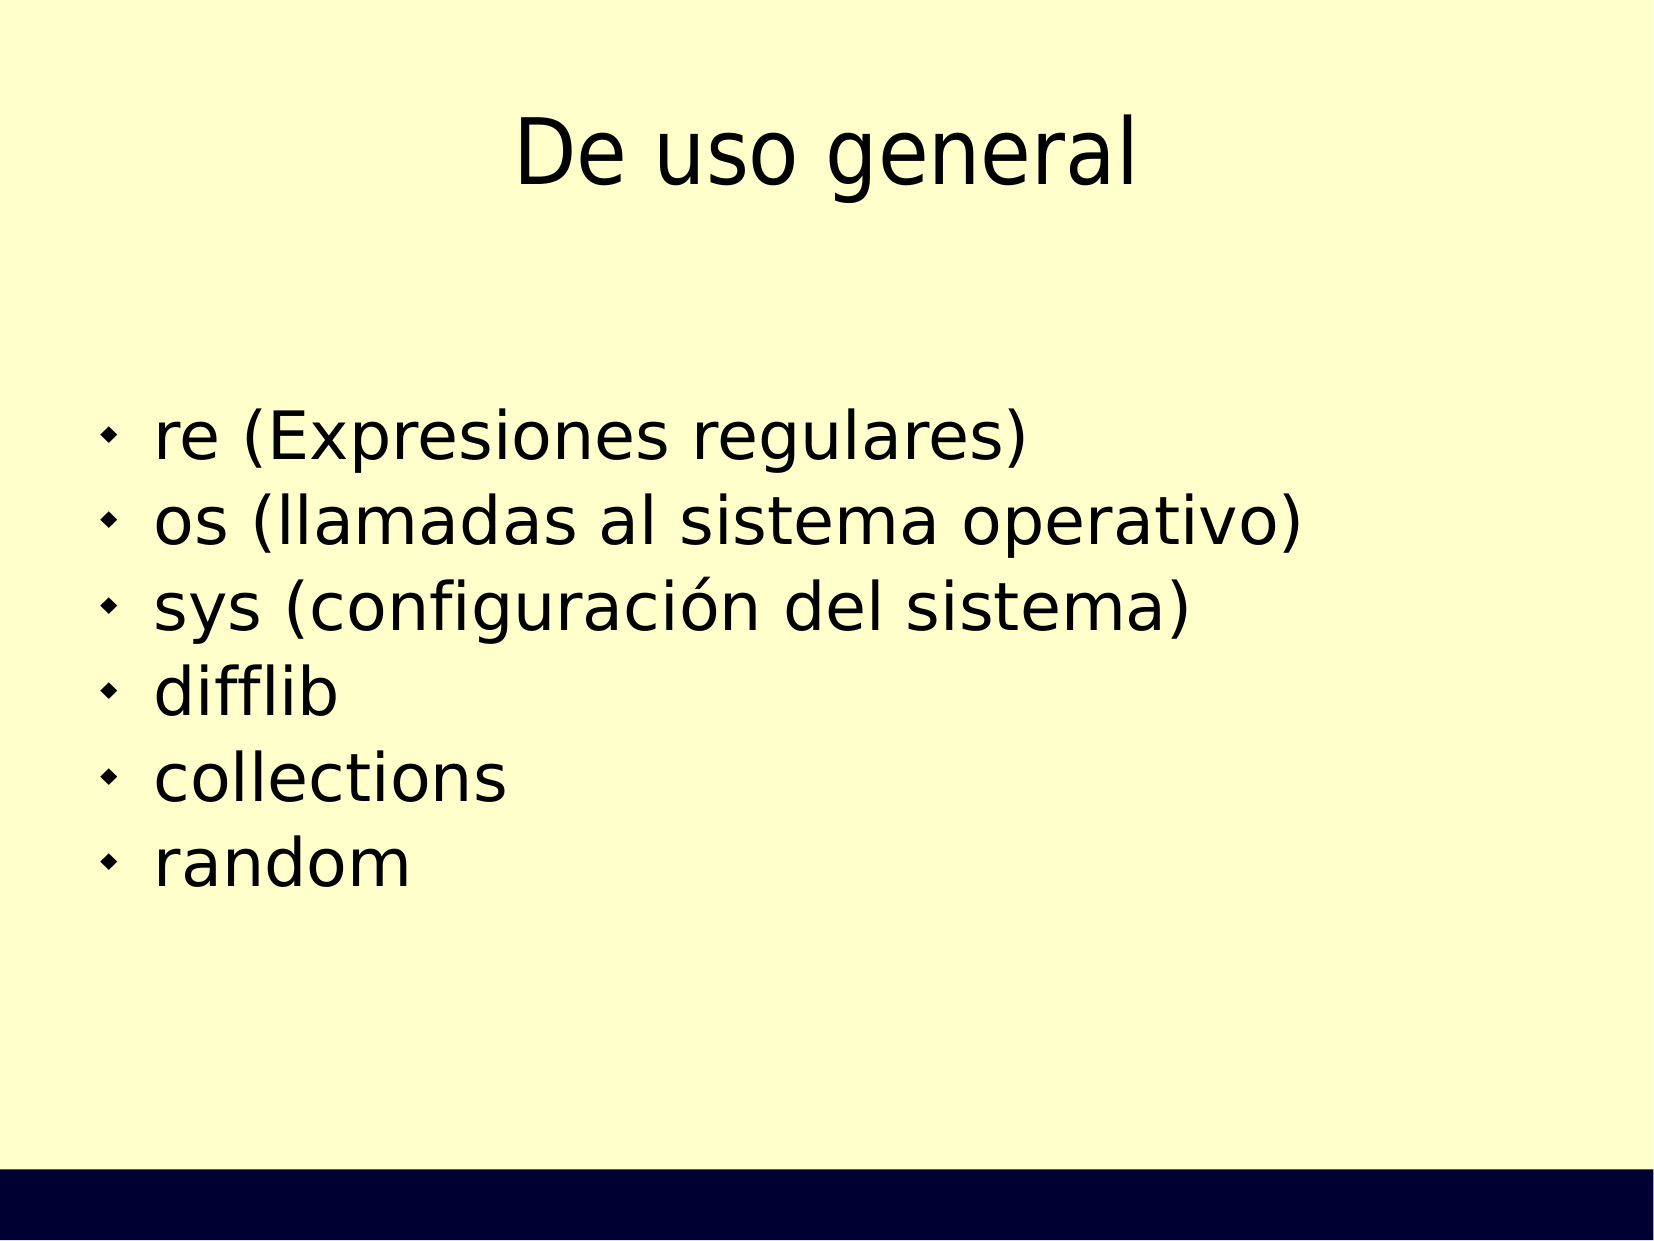

# De uso general
re (Expresiones regulares)
os (llamadas al sistema operativo)
sys (configuración del sistema)
difflib
collections
random